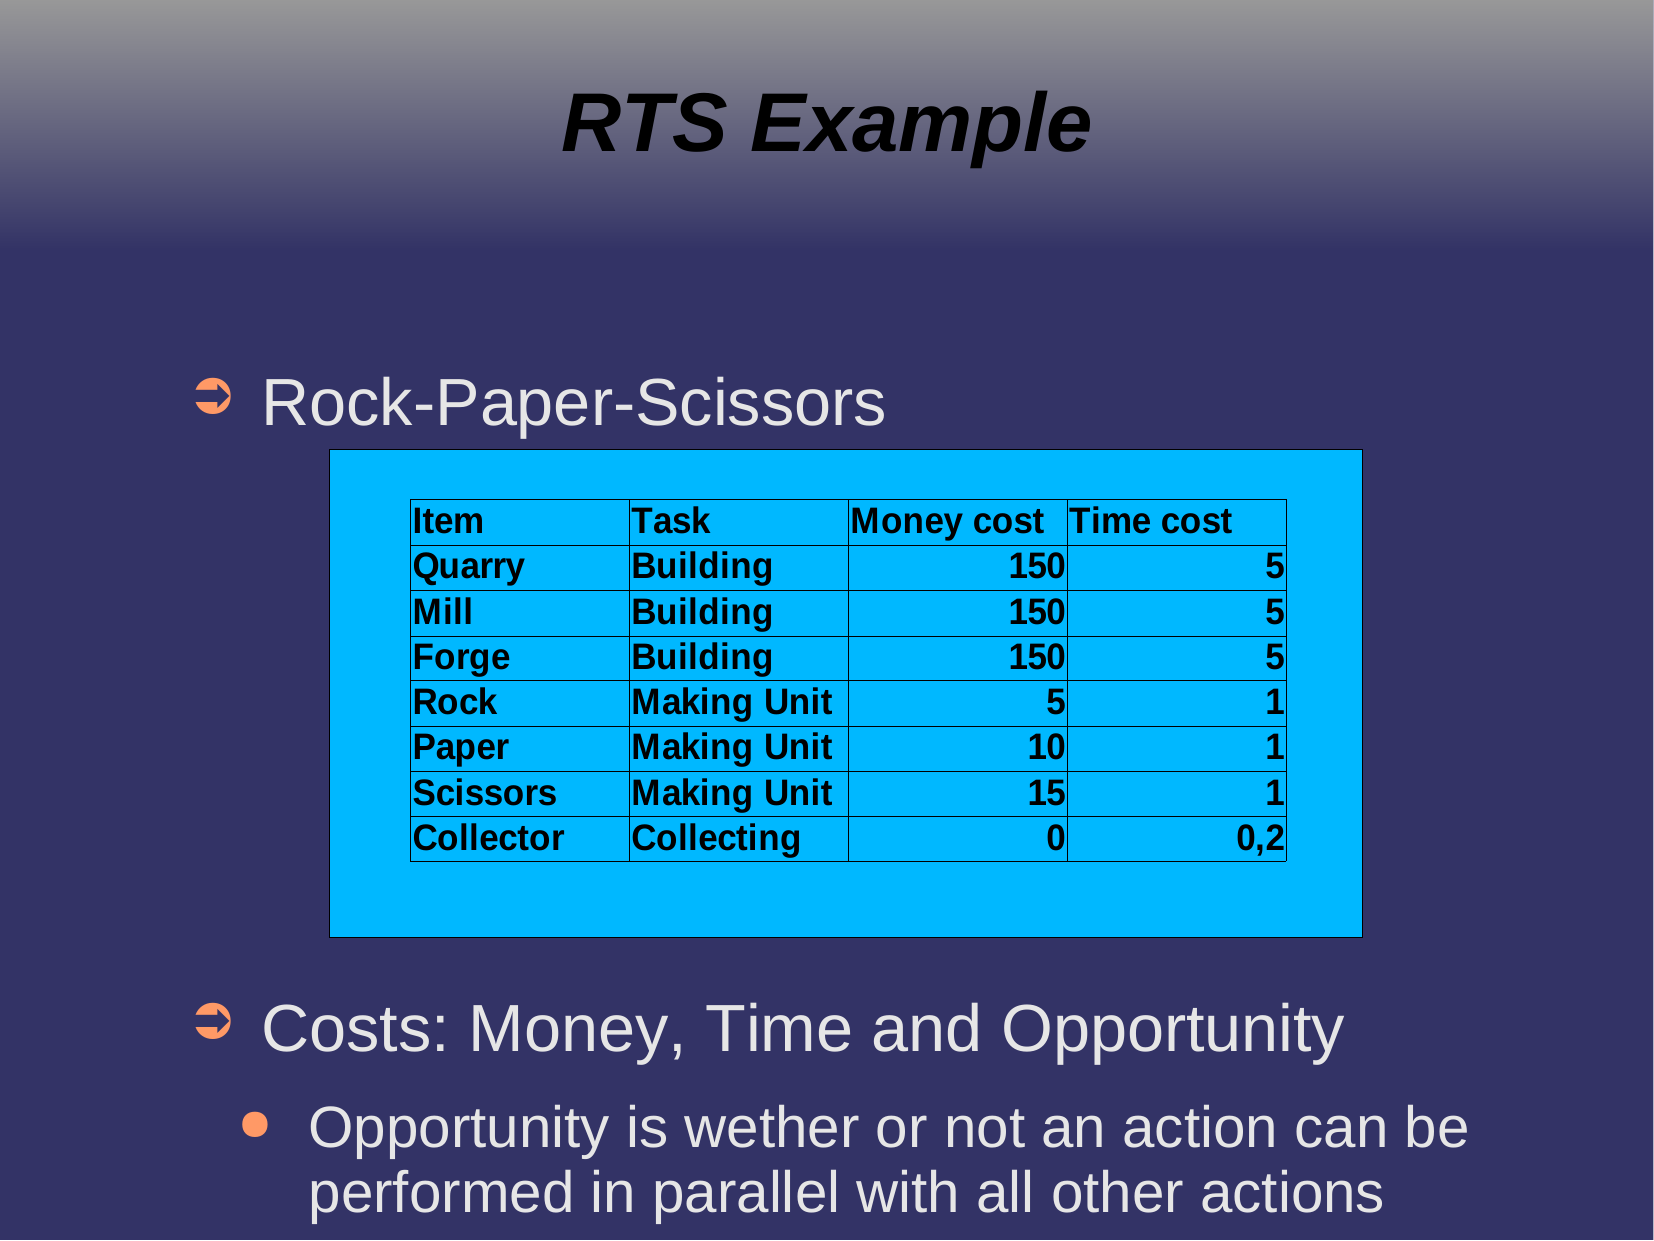

# RTS Example
Rock-Paper-Scissors
Costs: Money, Time and Opportunity
Opportunity is wether or not an action can be performed in parallel with all other actions